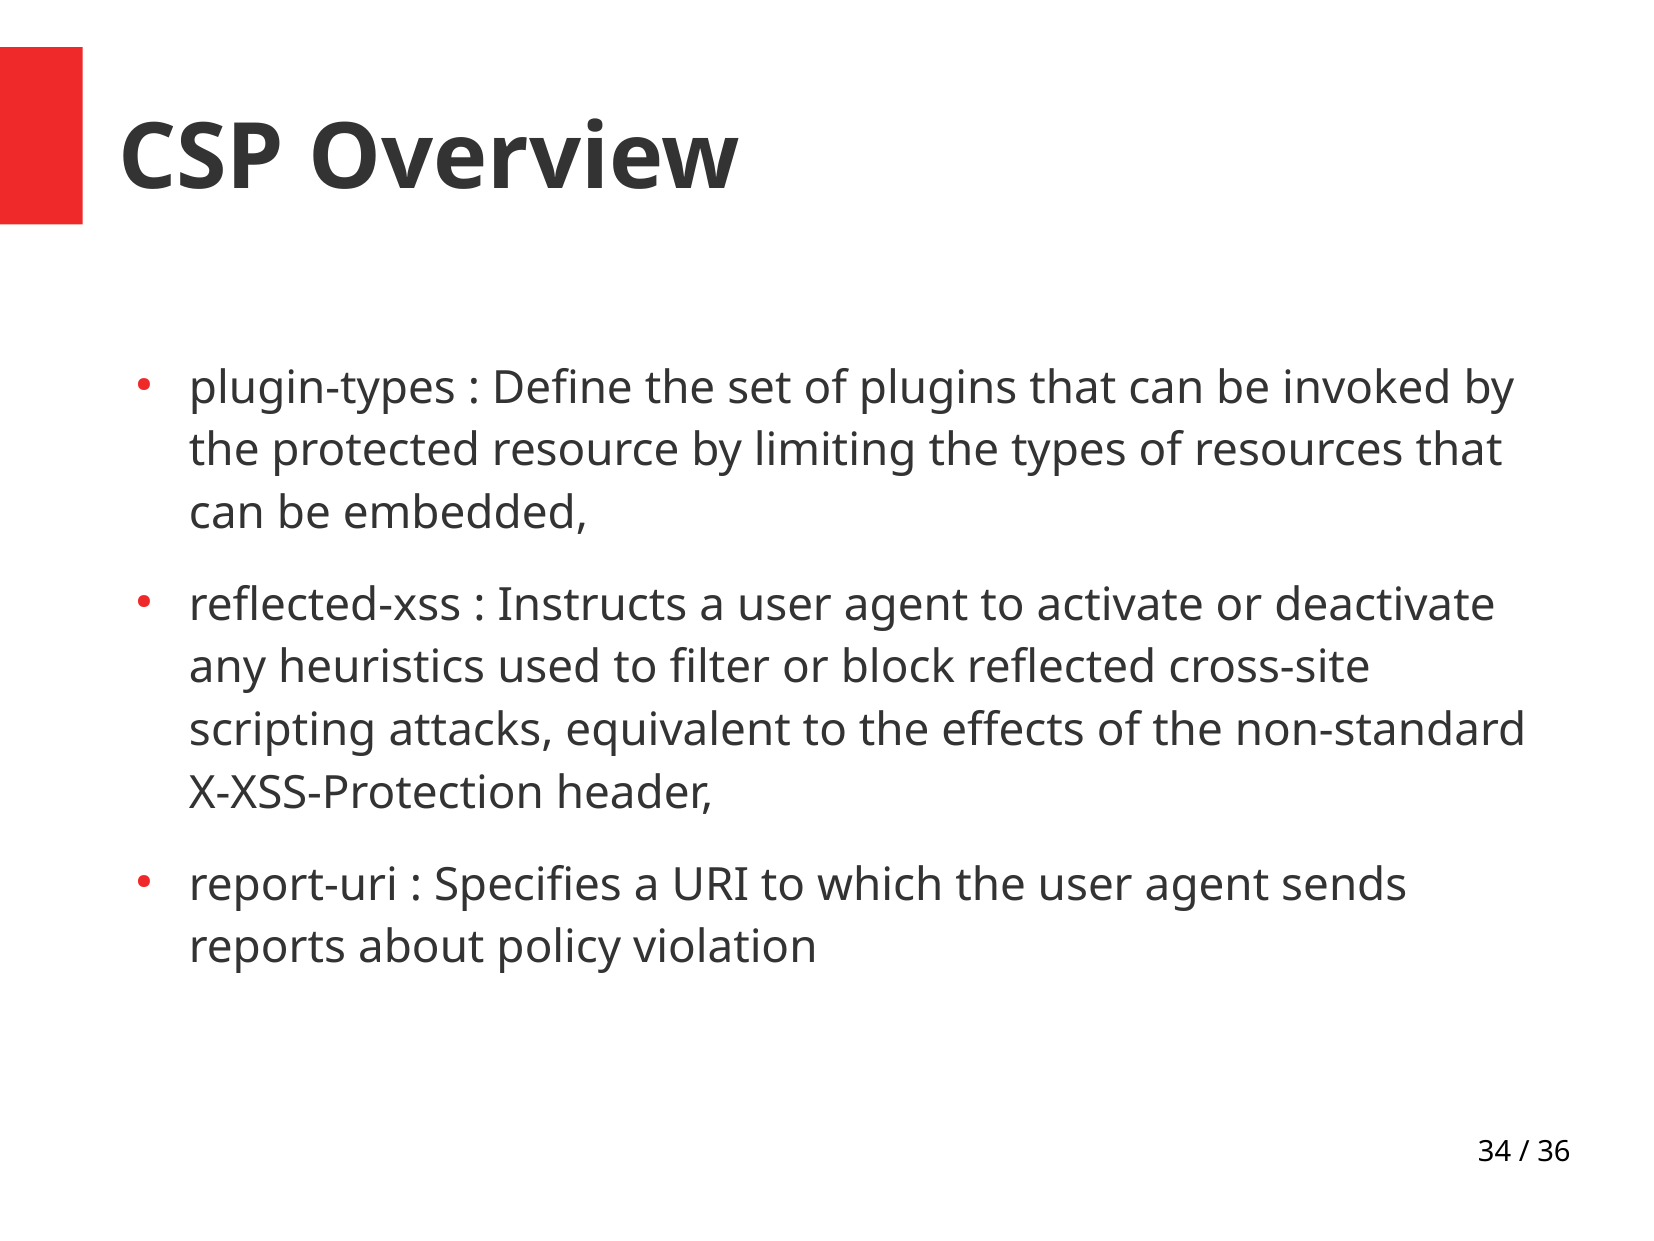

# CSP Overview
plugin-types : Define the set of plugins that can be invoked by the protected resource by limiting the types of resources that can be embedded,
reflected-xss : Instructs a user agent to activate or deactivate any heuristics used to filter or block reflected cross-site scripting attacks, equivalent to the effects of the non-standard X-XSS-Protection header,
report-uri : Specifies a URI to which the user agent sends reports about policy violation
34